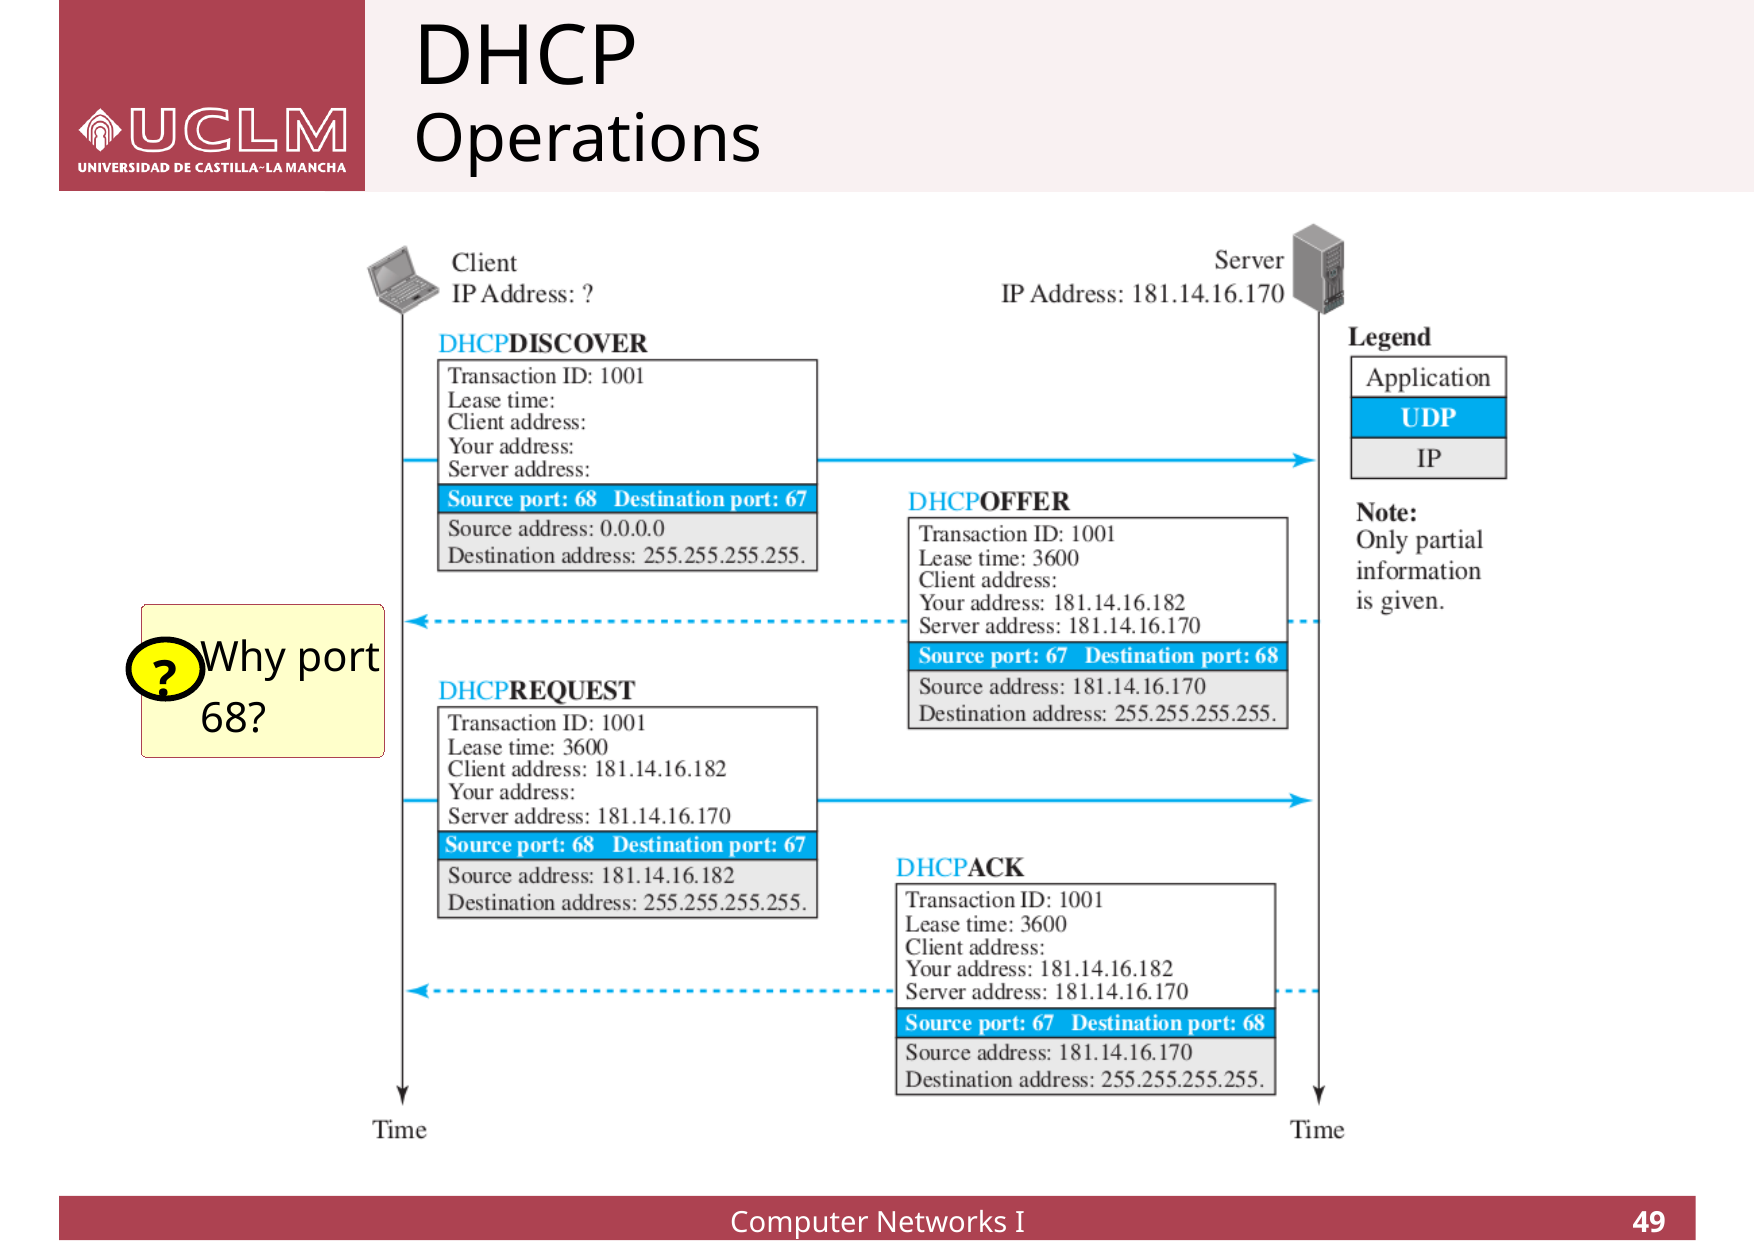

# DHCP Operations
Why port 68?
?
Computer Networks I
49